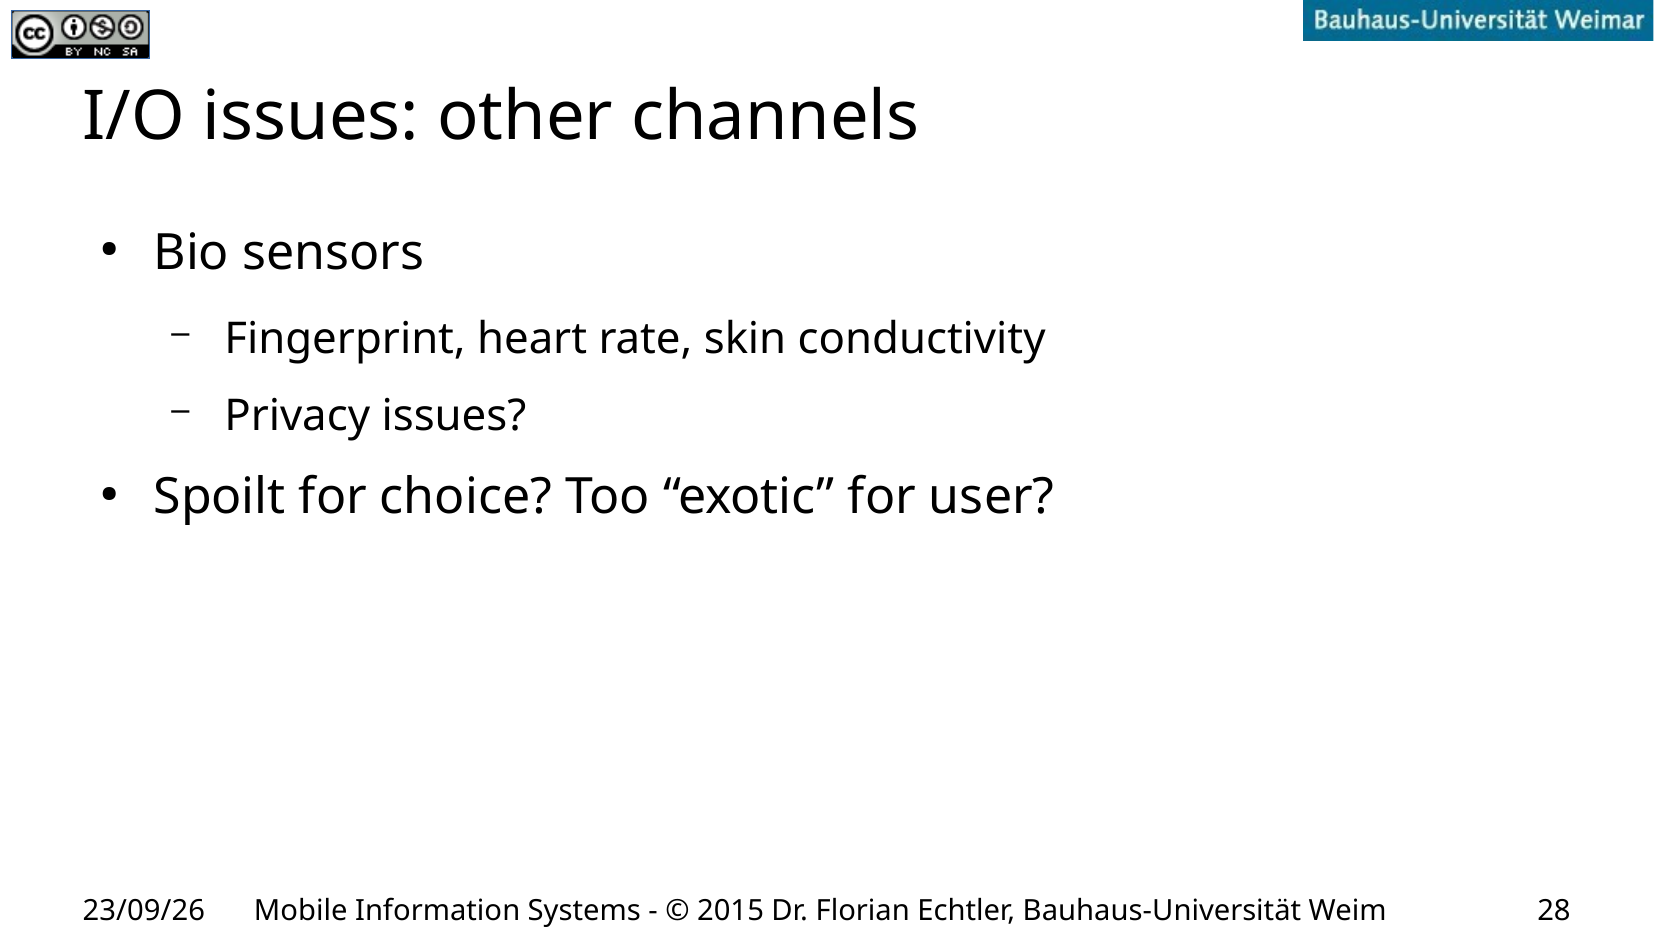

# I/O issues: other channels
Bio sensors
Fingerprint, heart rate, skin conductivity
Privacy issues?
Spoilt for choice? Too “exotic” for user?
Mobile Information Systems - © 2015 Dr. Florian Echtler, Bauhaus-Universität Weimar
28